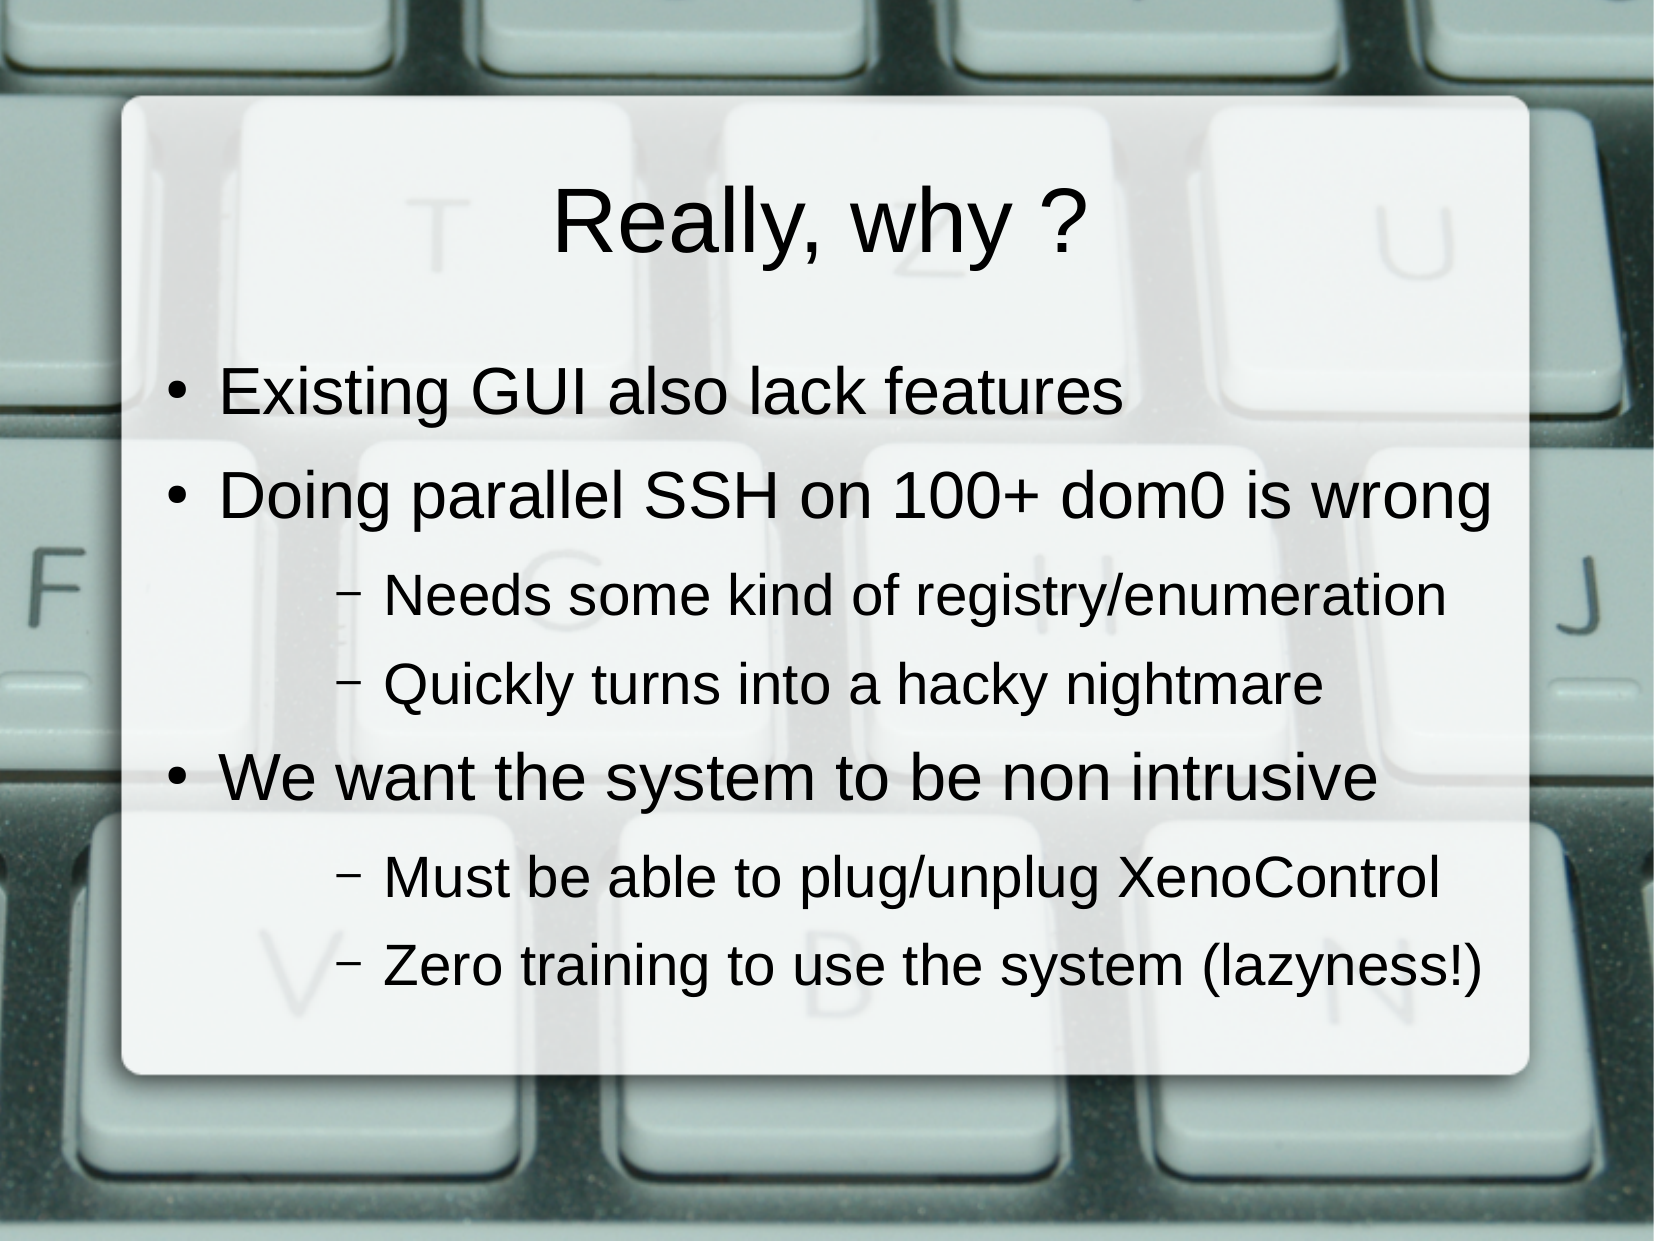

# Really, why ?
Existing GUI also lack features
Doing parallel SSH on 100+ dom0 is wrong
Needs some kind of registry/enumeration
Quickly turns into a hacky nightmare
We want the system to be non intrusive
Must be able to plug/unplug XenoControl
Zero training to use the system (lazyness!)